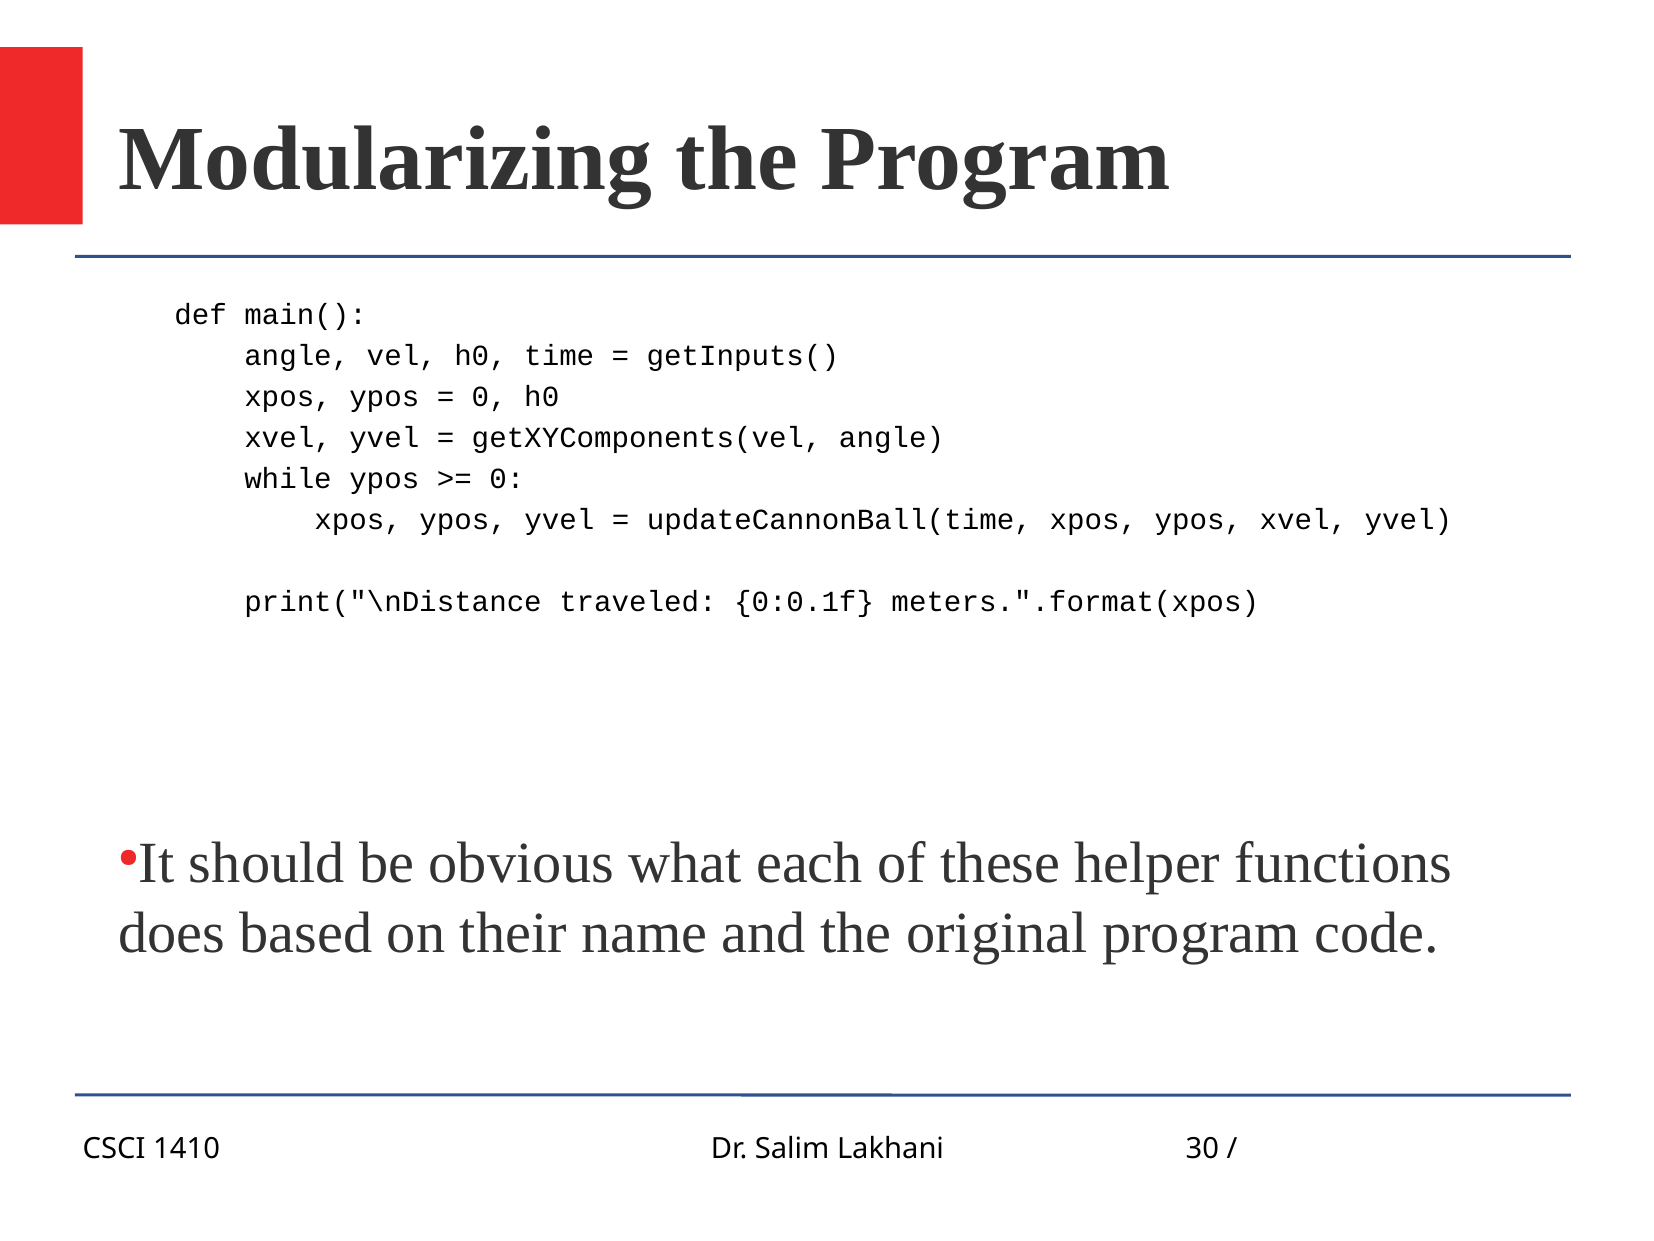

# Modularizing the Program
def main():
 angle, vel, h0, time = getInputs()
 xpos, ypos = 0, h0
 xvel, yvel = getXYComponents(vel, angle)
 while ypos >= 0:
 xpos, ypos, yvel = updateCannonBall(time, xpos, ypos, xvel, yvel)
 print("\nDistance traveled: {0:0.1f} meters.".format(xpos)
It should be obvious what each of these helper functions does based on their name and the original program code.
CSCI 1410
Dr. Salim Lakhani